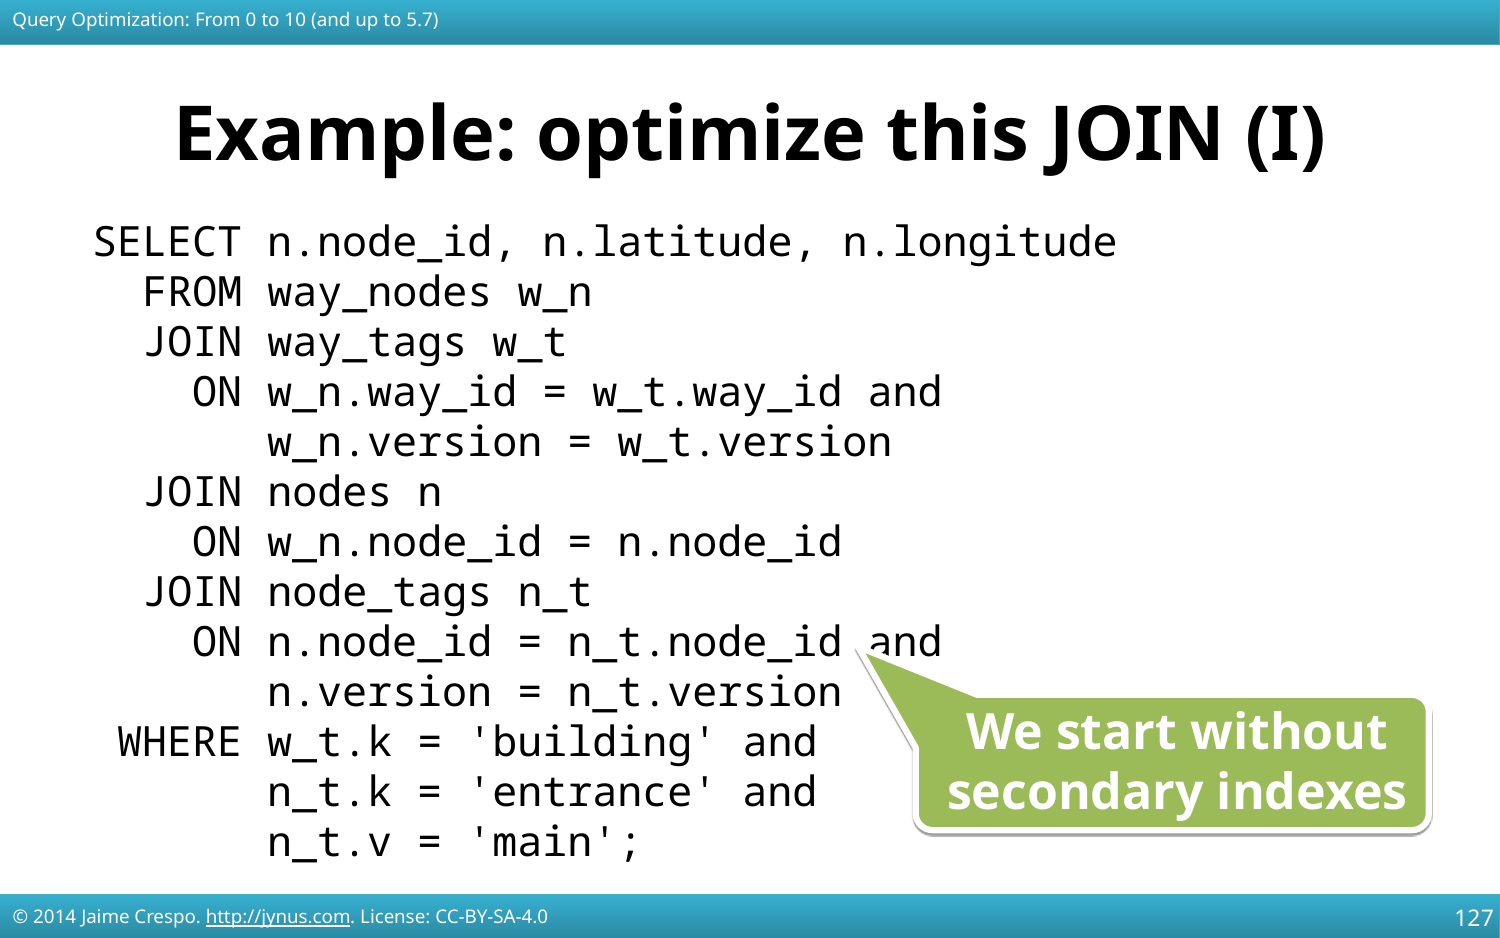

# Example: optimize this JOIN (I)
SELECT n.node_id, n.latitude, n.longitude
 FROM way_nodes w_n
 JOIN way_tags w_t
 ON w_n.way_id = w_t.way_id and
 w_n.version = w_t.version
 JOIN nodes n
 ON w_n.node_id = n.node_id
 JOIN node_tags n_t
 ON n.node_id = n_t.node_id and
 n.version = n_t.version
 WHERE w_t.k = 'building' and
 n_t.k = 'entrance' and
 n_t.v = 'main';
We start without secondary indexes